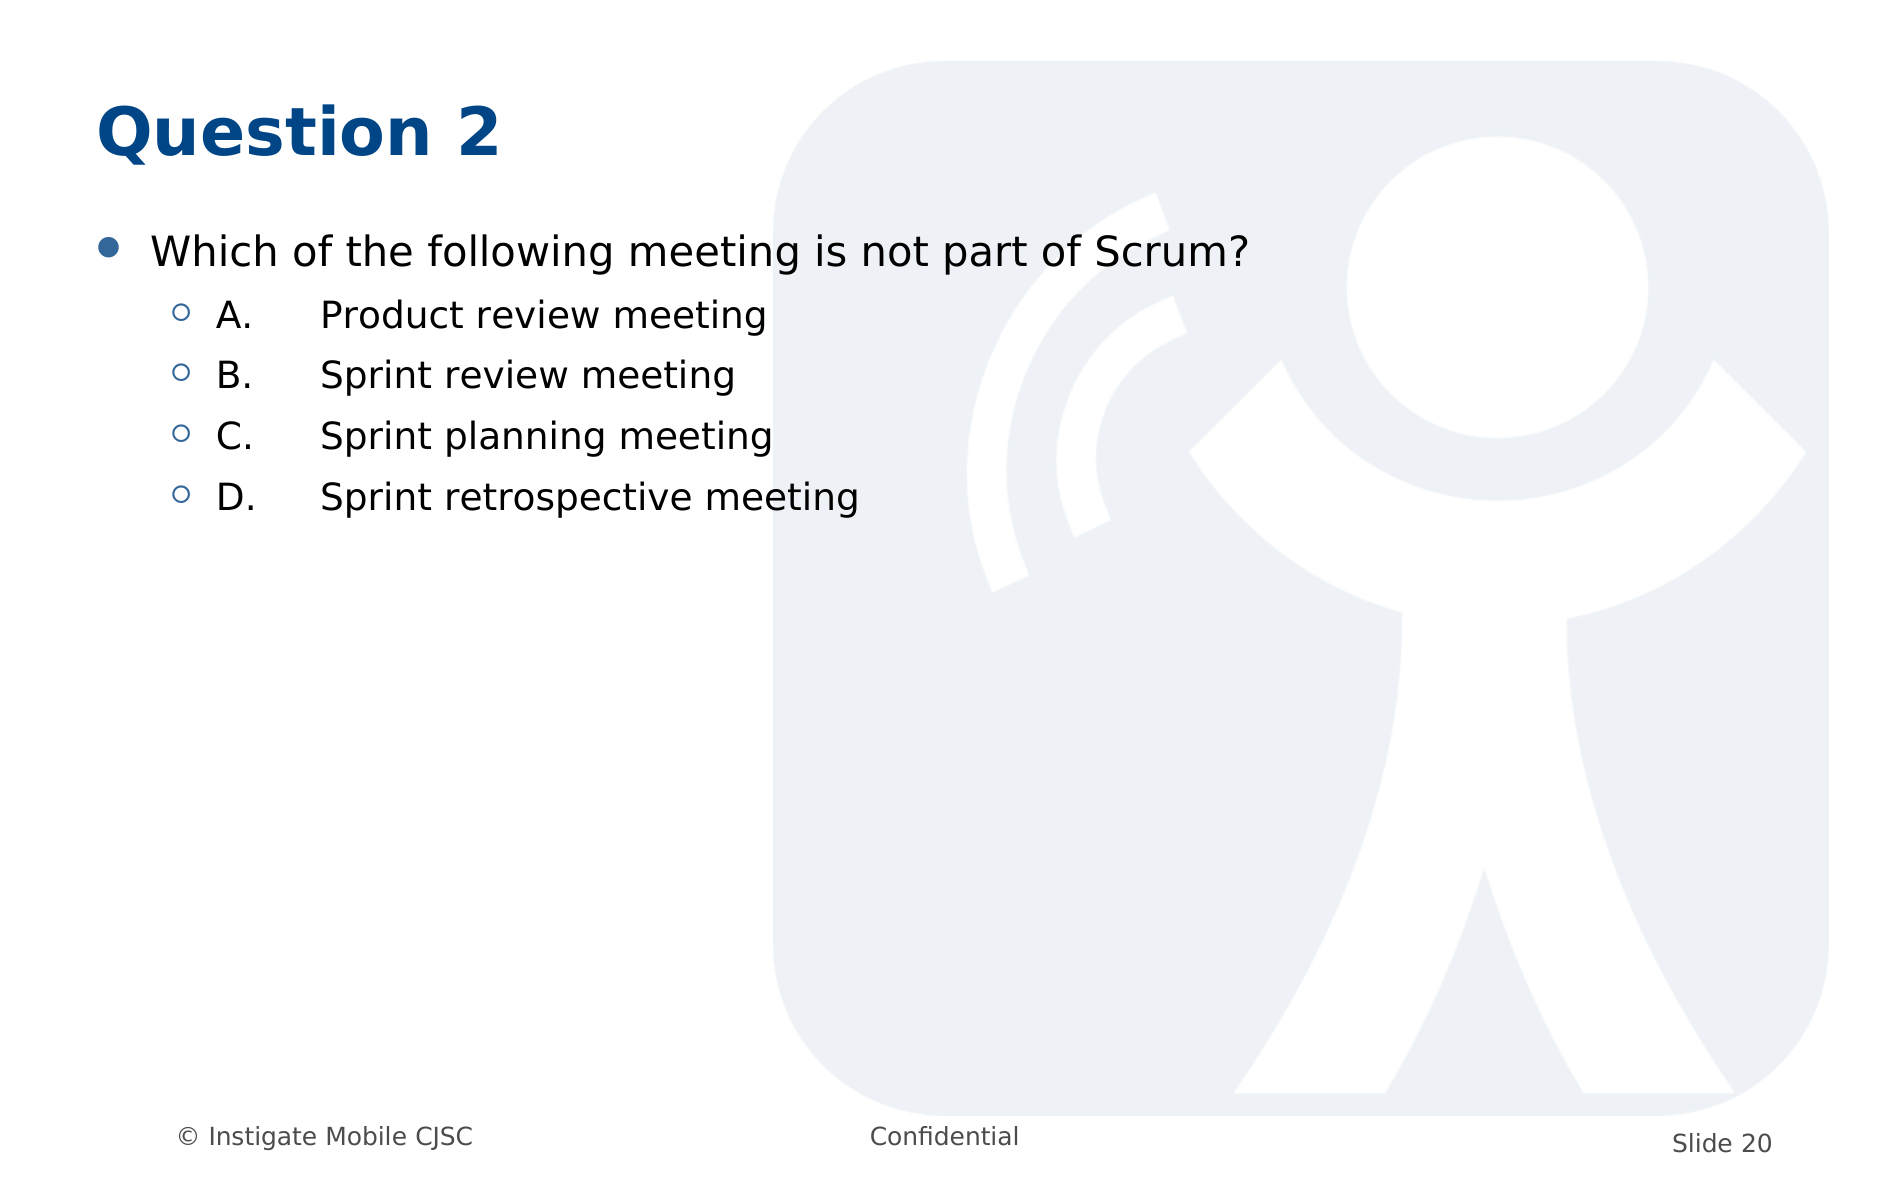

# Question 2
Which of the following meeting is not part of Scrum?
A.	Product review meeting
B.	Sprint review meeting
C.	Sprint planning meeting
D.	Sprint retrospective meeting